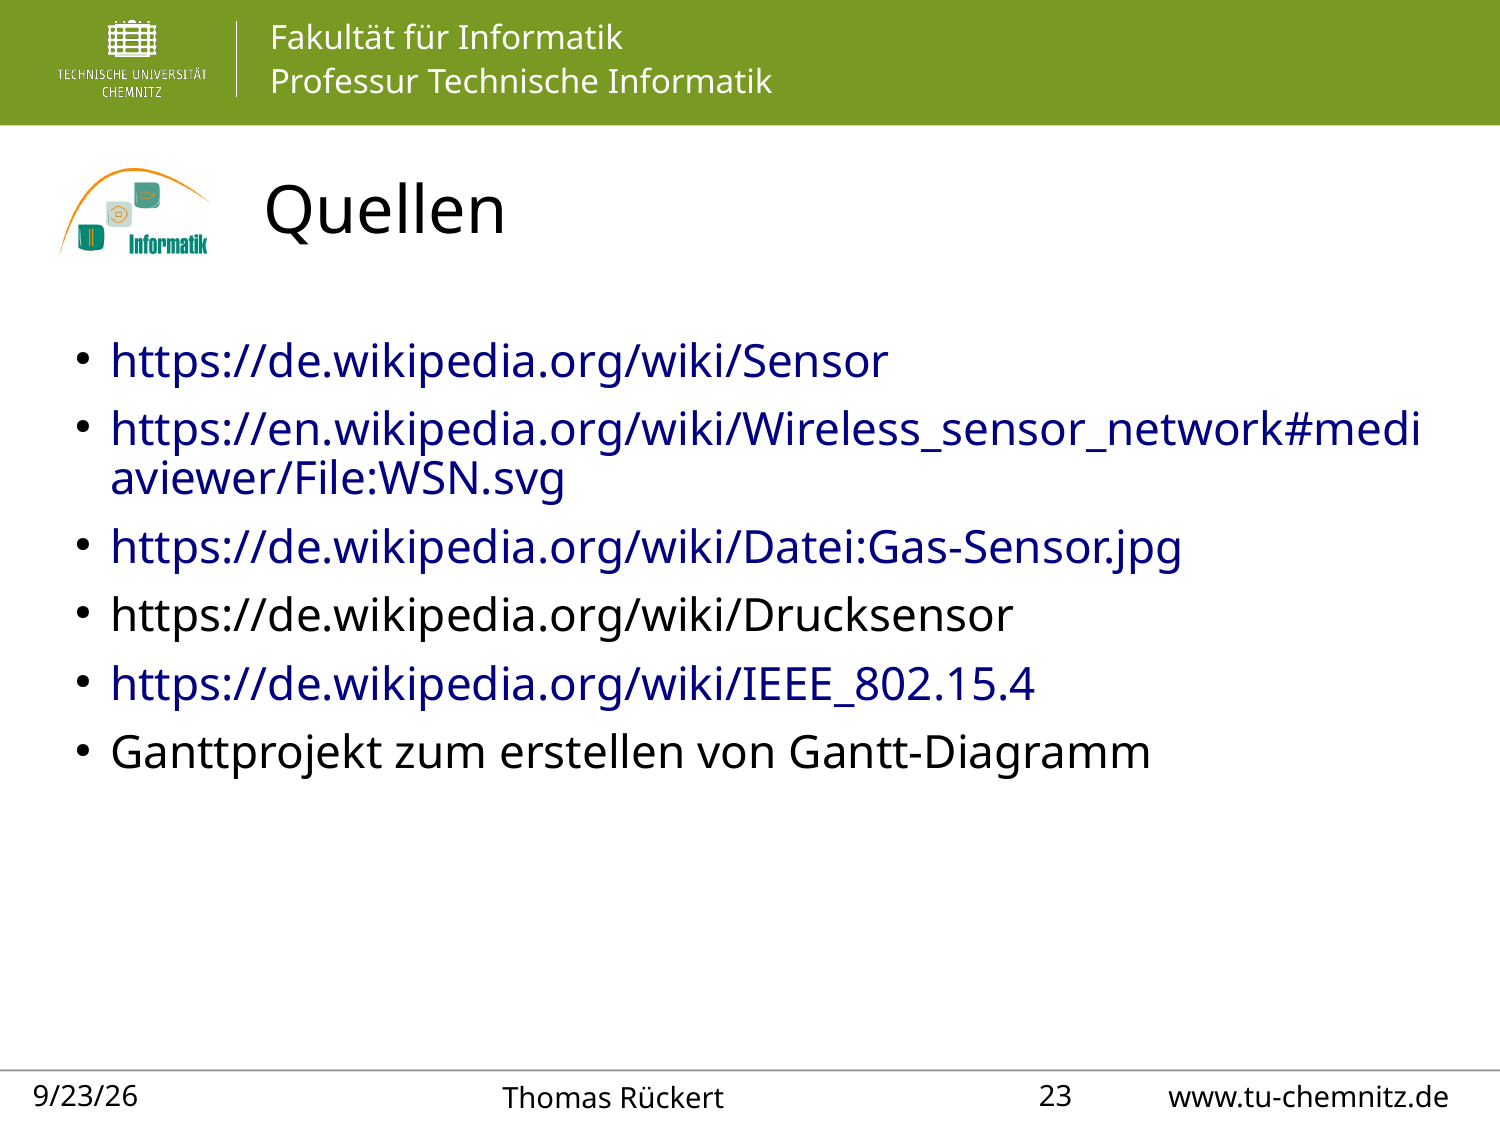

# Quellen
https://de.wikipedia.org/wiki/Sensor
https://en.wikipedia.org/wiki/Wireless_sensor_network#mediaviewer/File:WSN.svg
https://de.wikipedia.org/wiki/Datei:Gas-Sensor.jpg
https://de.wikipedia.org/wiki/Drucksensor
https://de.wikipedia.org/wiki/IEEE_802.15.4
Ganttprojekt zum erstellen von Gantt-Diagramm
Thomas Rückert